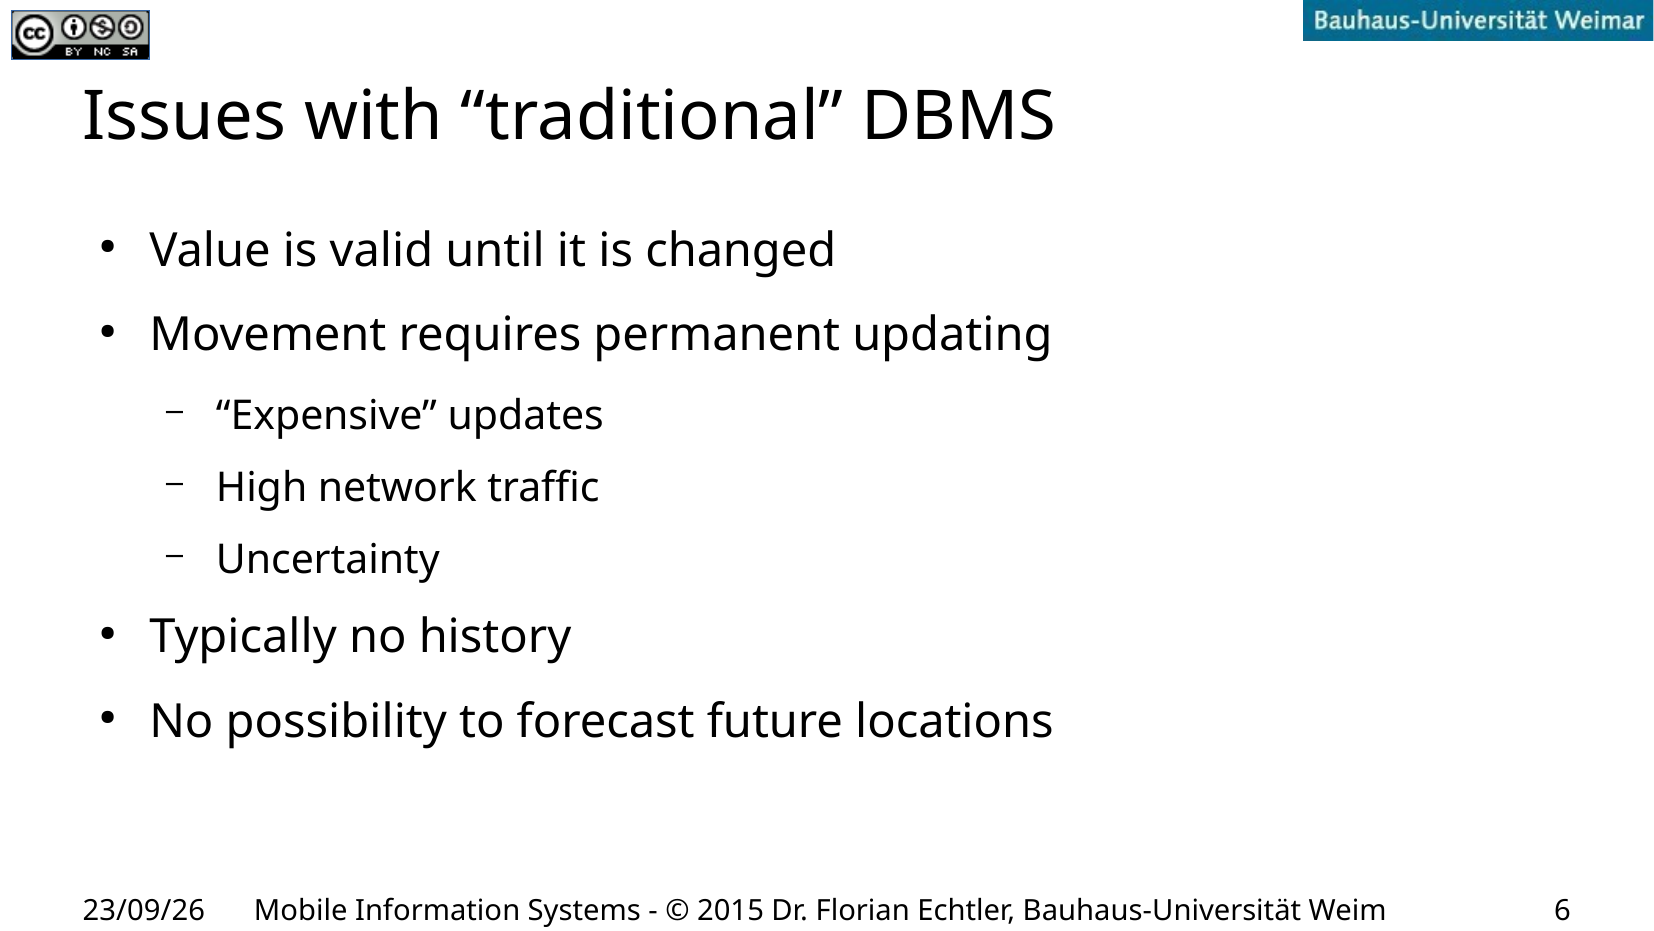

# Issues with “traditional” DBMS
Value is valid until it is changed
Movement requires permanent updating
“Expensive” updates
High network traffic
Uncertainty
Typically no history
No possibility to forecast future locations
Mobile Information Systems - © 2015 Dr. Florian Echtler, Bauhaus-Universität Weimar
6